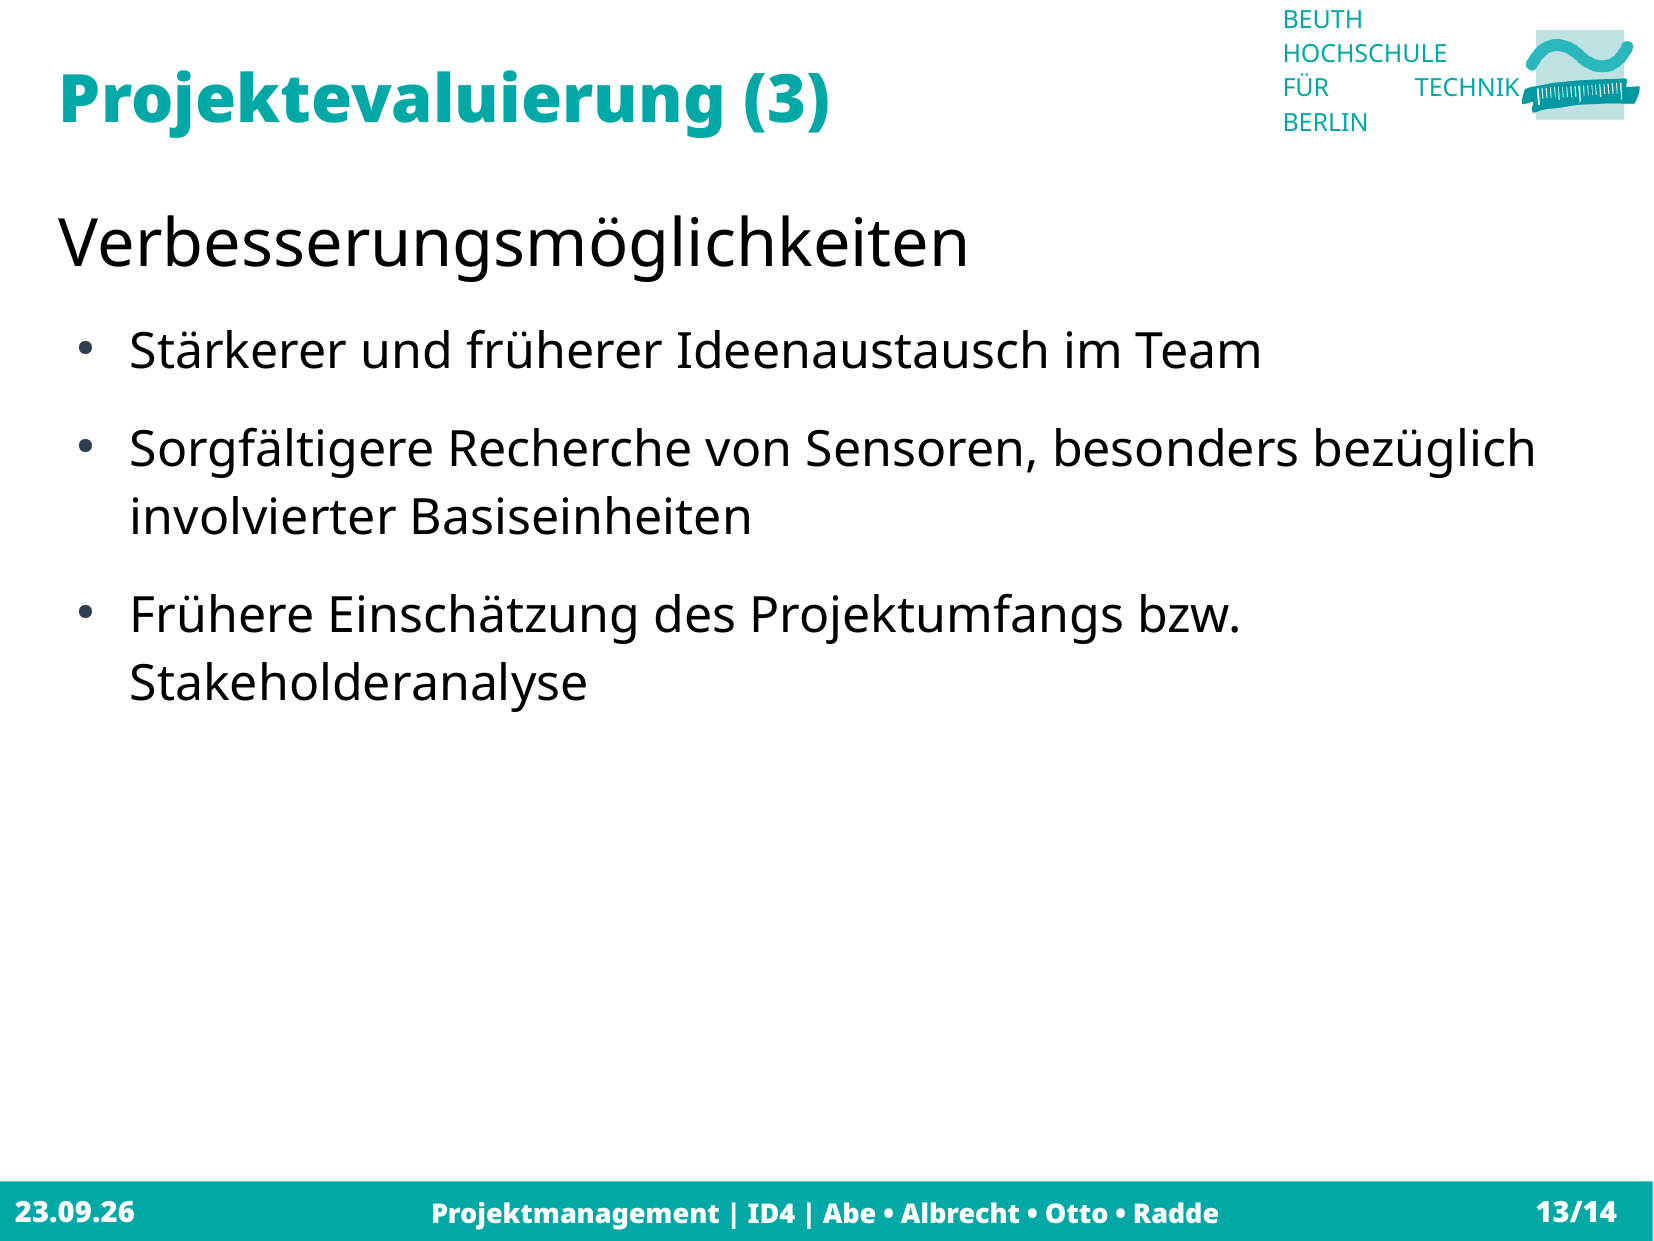

# Projektevaluierung (3)
Verbesserungsmöglichkeiten
Stärkerer und früherer Ideenaustausch im Team
Sorgfältigere Recherche von Sensoren, besonders bezüglich involvierter Basiseinheiten
Frühere Einschätzung des Projektumfangs bzw. Stakeholderanalyse
Projektmanagement | ID4 | Abe • Albrecht • Otto • Radde
13